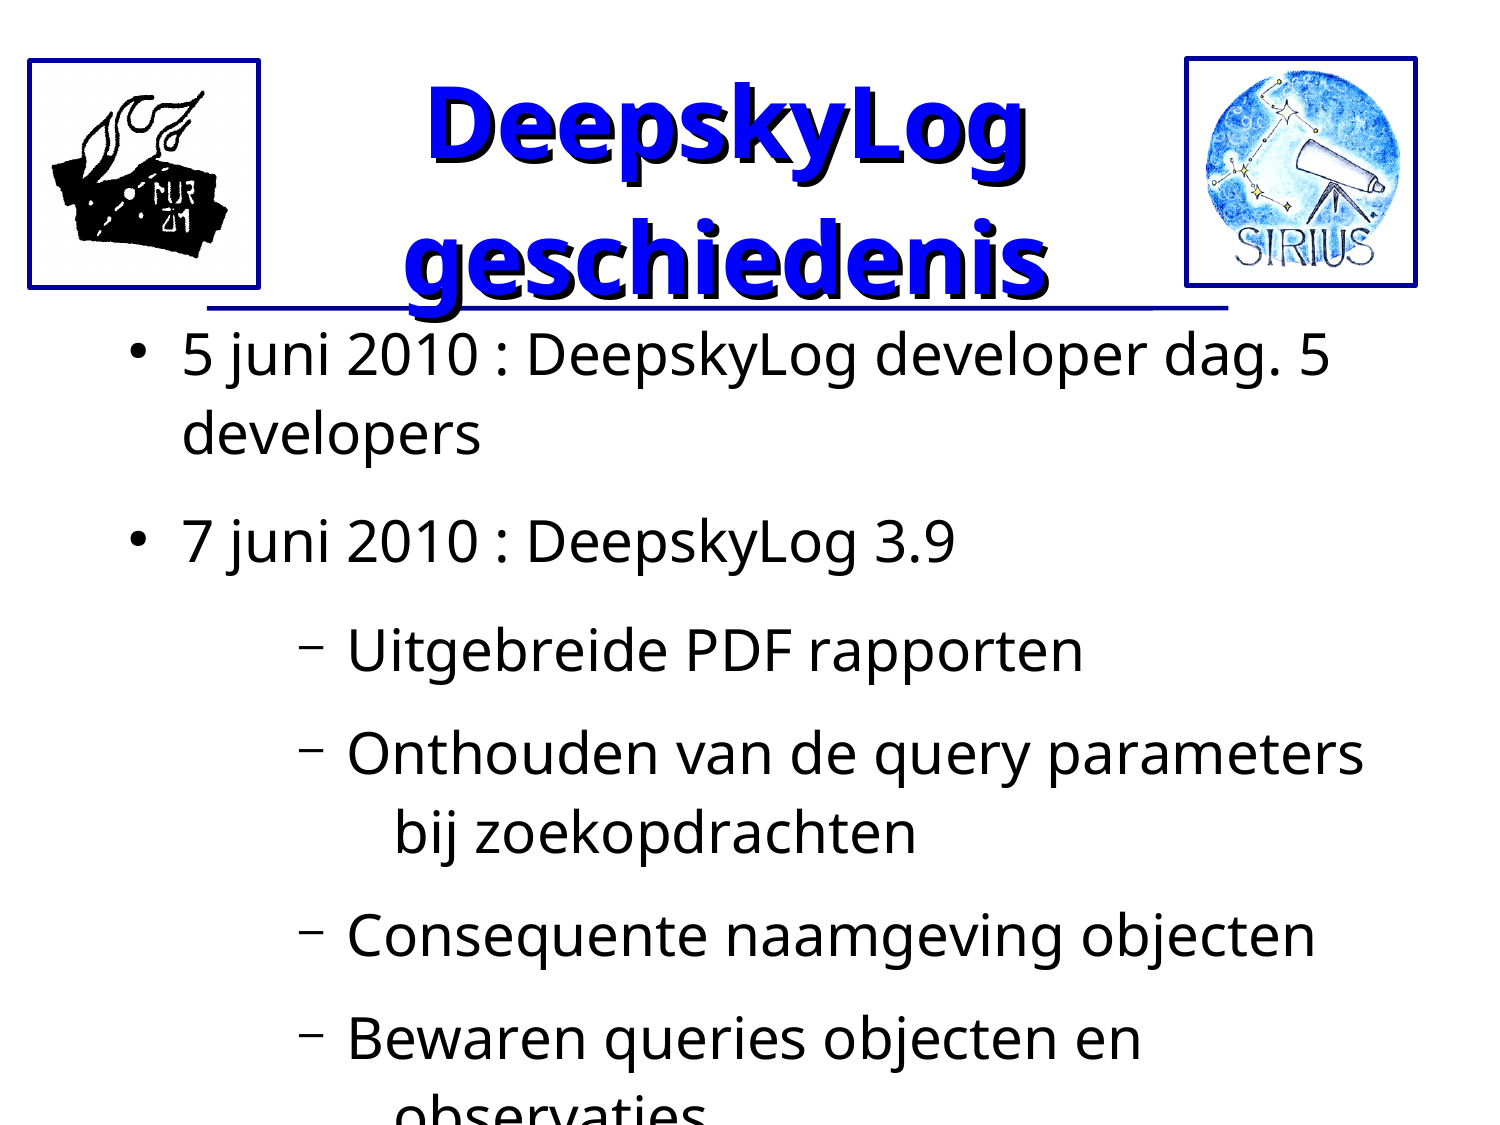

# DeepskyLog geschiedenis
5 juni 2010 : DeepskyLog developer dag. 5 developers
7 juni 2010 : DeepskyLog 3.9
Uitgebreide PDF rapporten
Onthouden van de query parameters bij zoekopdrachten
Consequente naamgeving objecten
Bewaren queries objecten en observaties